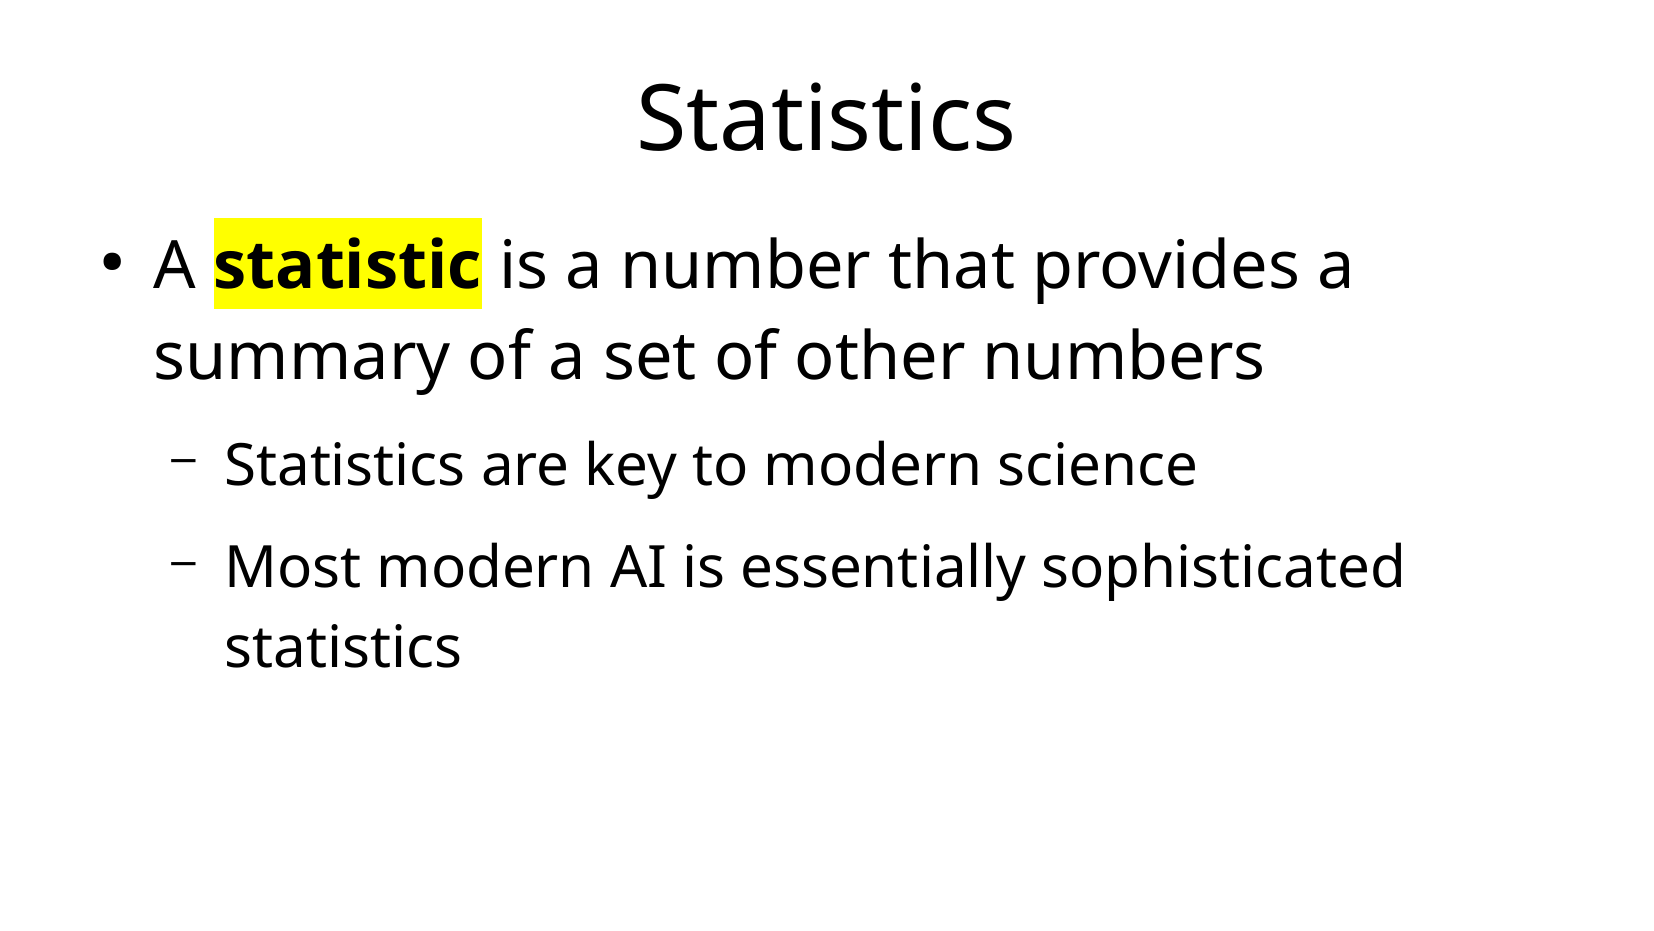

# Statistics
A statistic is a number that provides a summary of a set of other numbers
Statistics are key to modern science
Most modern AI is essentially sophisticated statistics